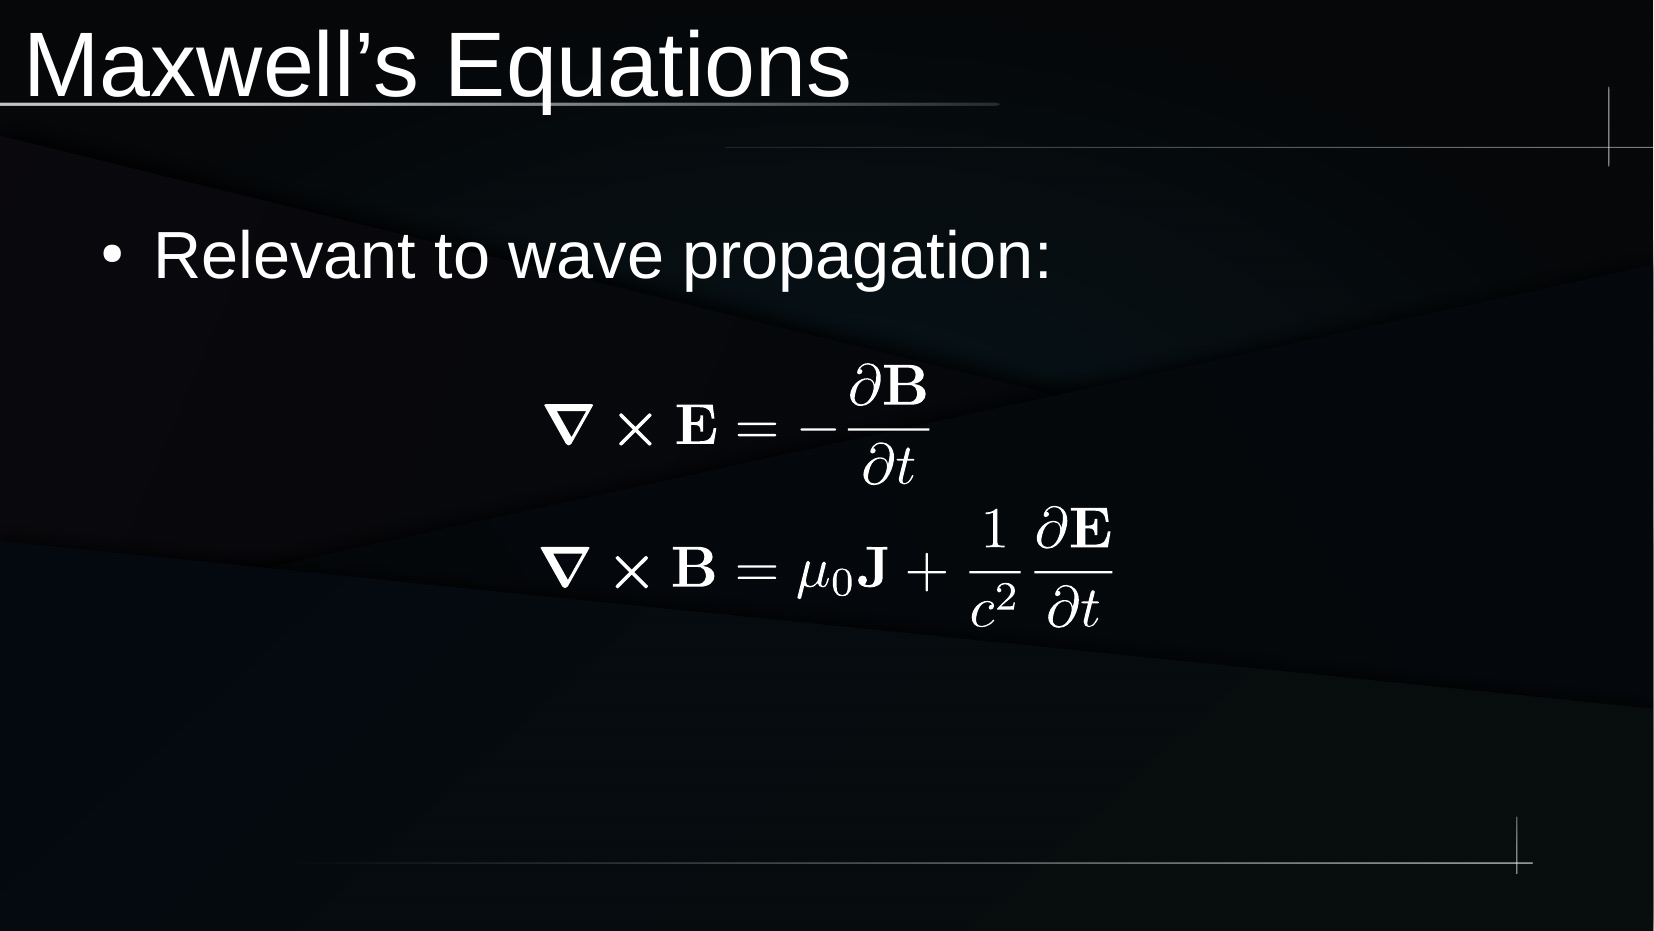

# Maxwell’s Equations
Relevant to wave propagation: